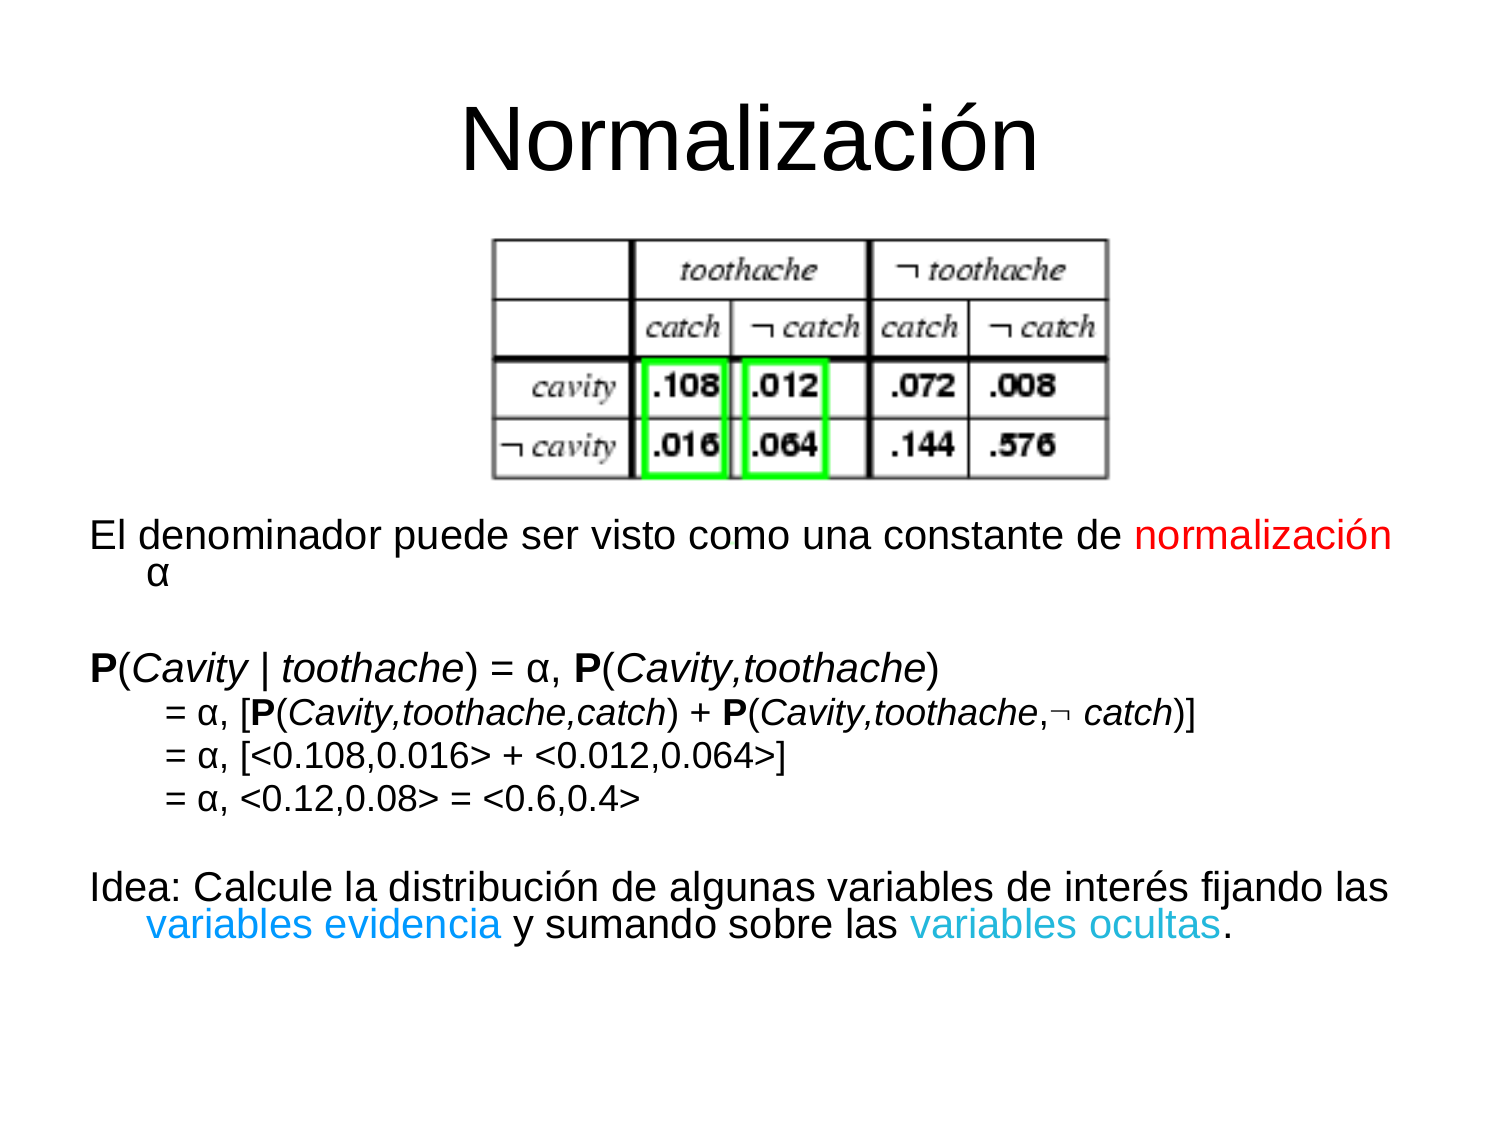

# Normalización
El denominador puede ser visto como una constante de normalización α
P(Cavity | toothache) = α, P(Cavity,toothache)
= α, [P(Cavity,toothache,catch) + P(Cavity,toothache, catch)]
= α, [<0.108,0.016> + <0.012,0.064>]
= α, <0.12,0.08> = <0.6,0.4>
Idea: Calcule la distribución de algunas variables de interés fijando las variables evidencia y sumando sobre las variables ocultas.